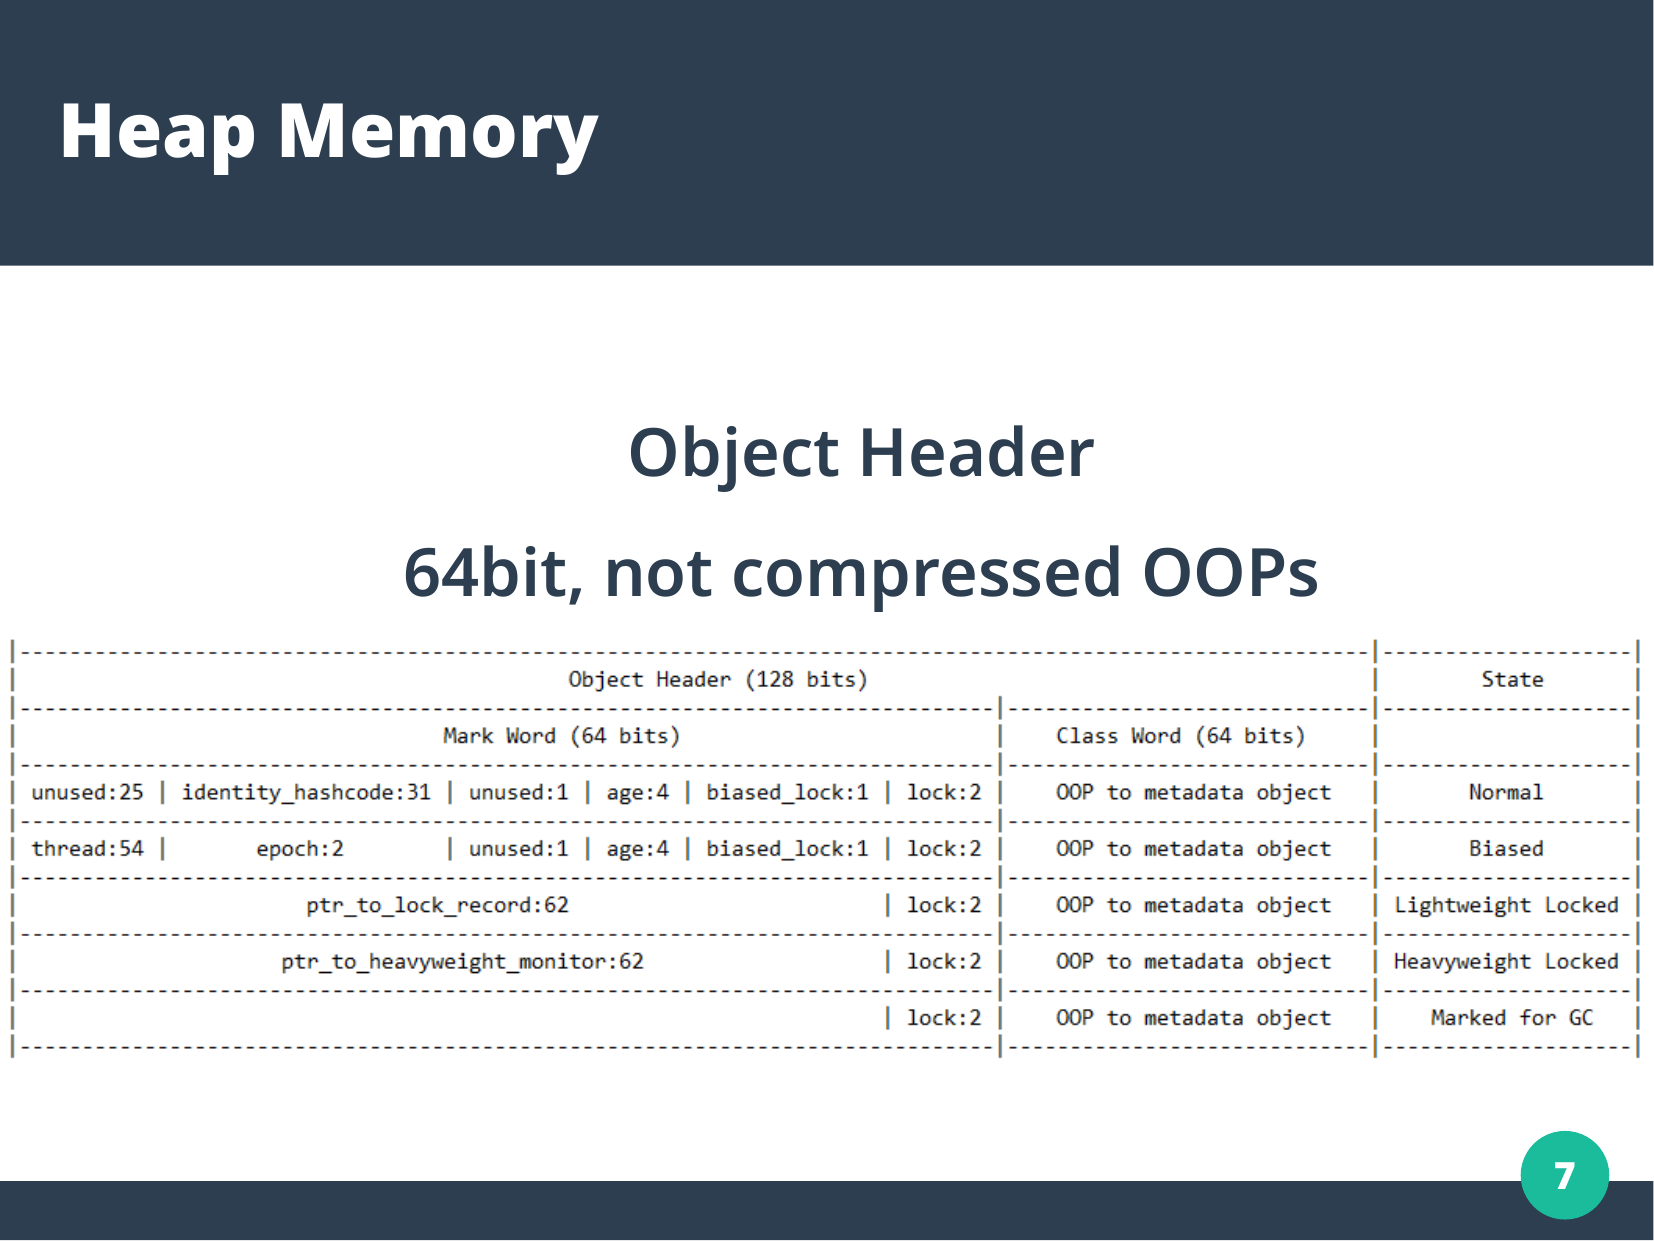

# Heap Memory
Object Header
64bit, not compressed OOPs
7